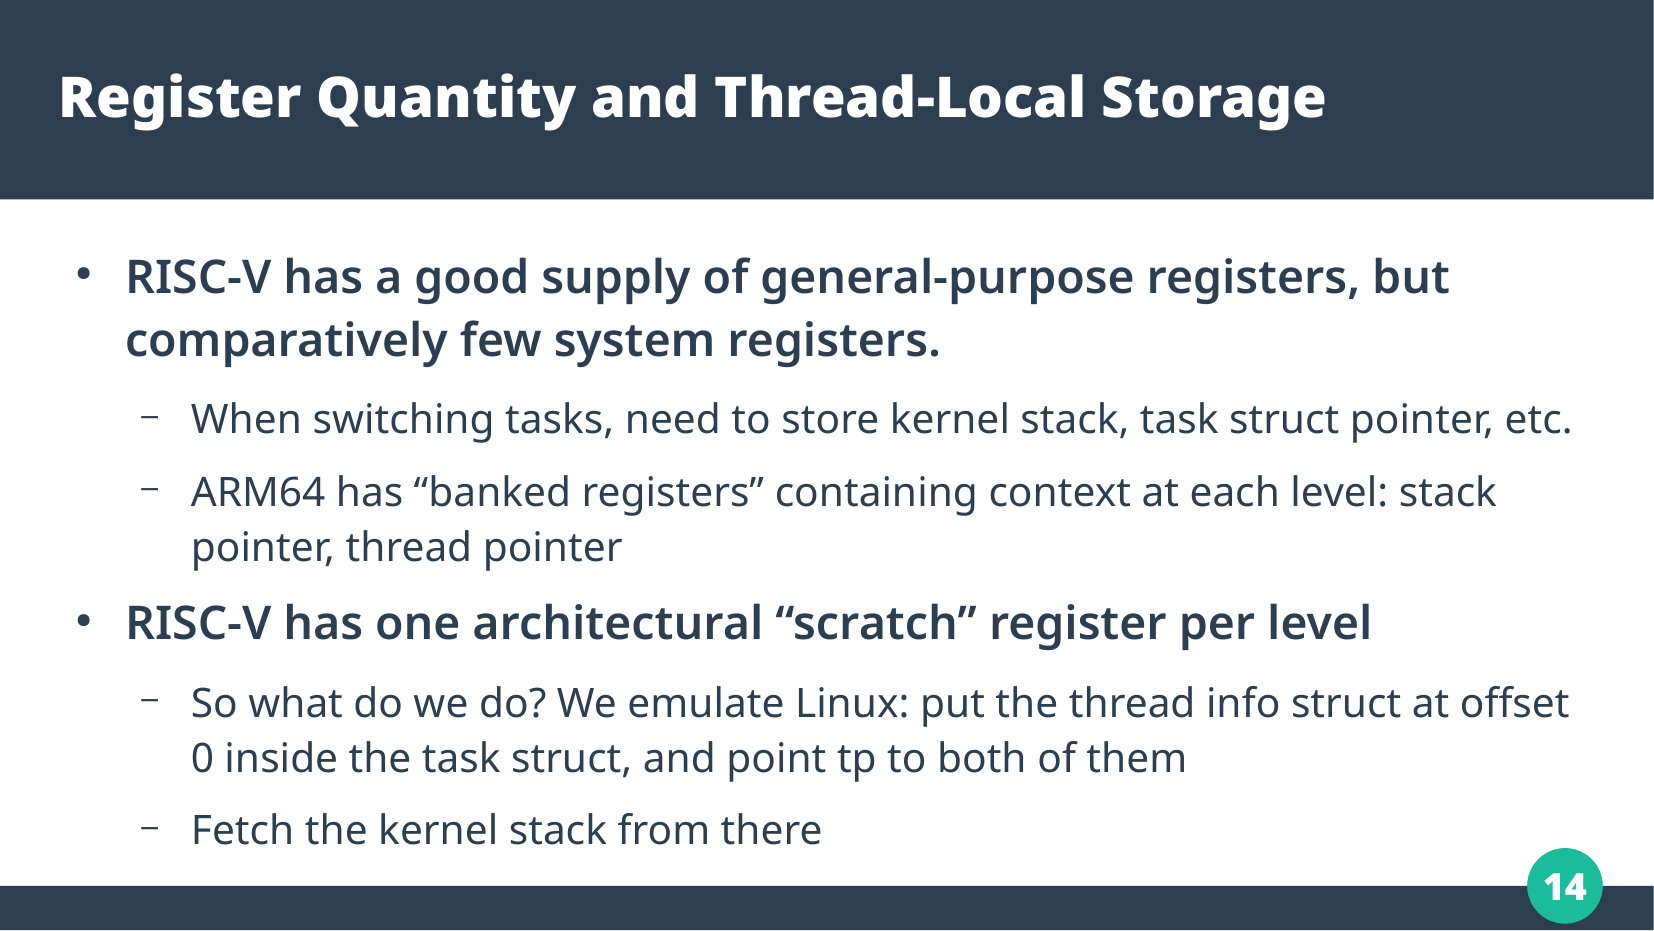

# Register Quantity and Thread-Local Storage
RISC-V has a good supply of general-purpose registers, but comparatively few system registers.
When switching tasks, need to store kernel stack, task struct pointer, etc.
ARM64 has “banked registers” containing context at each level: stack pointer, thread pointer
RISC-V has one architectural “scratch” register per level
So what do we do? We emulate Linux: put the thread info struct at offset 0 inside the task struct, and point tp to both of them
Fetch the kernel stack from there